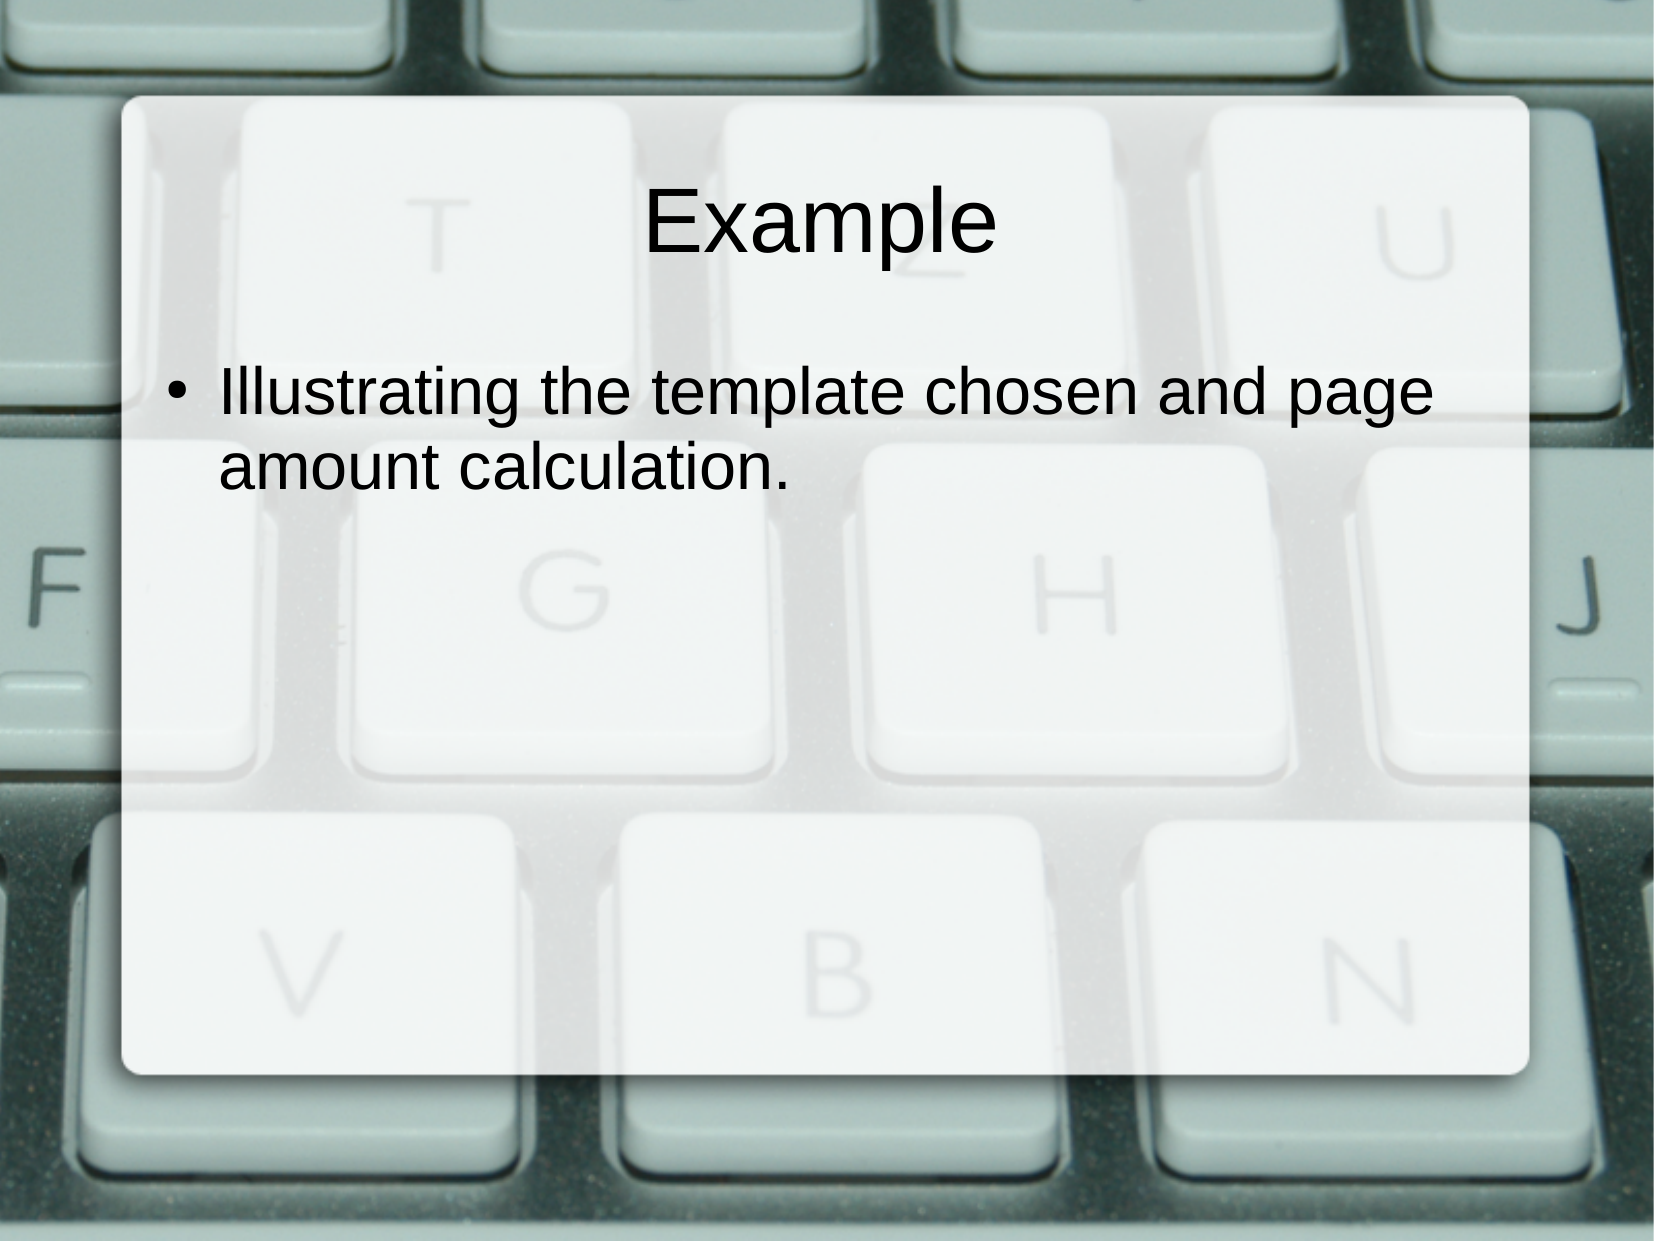

# Example
Illustrating the template chosen and page amount calculation.